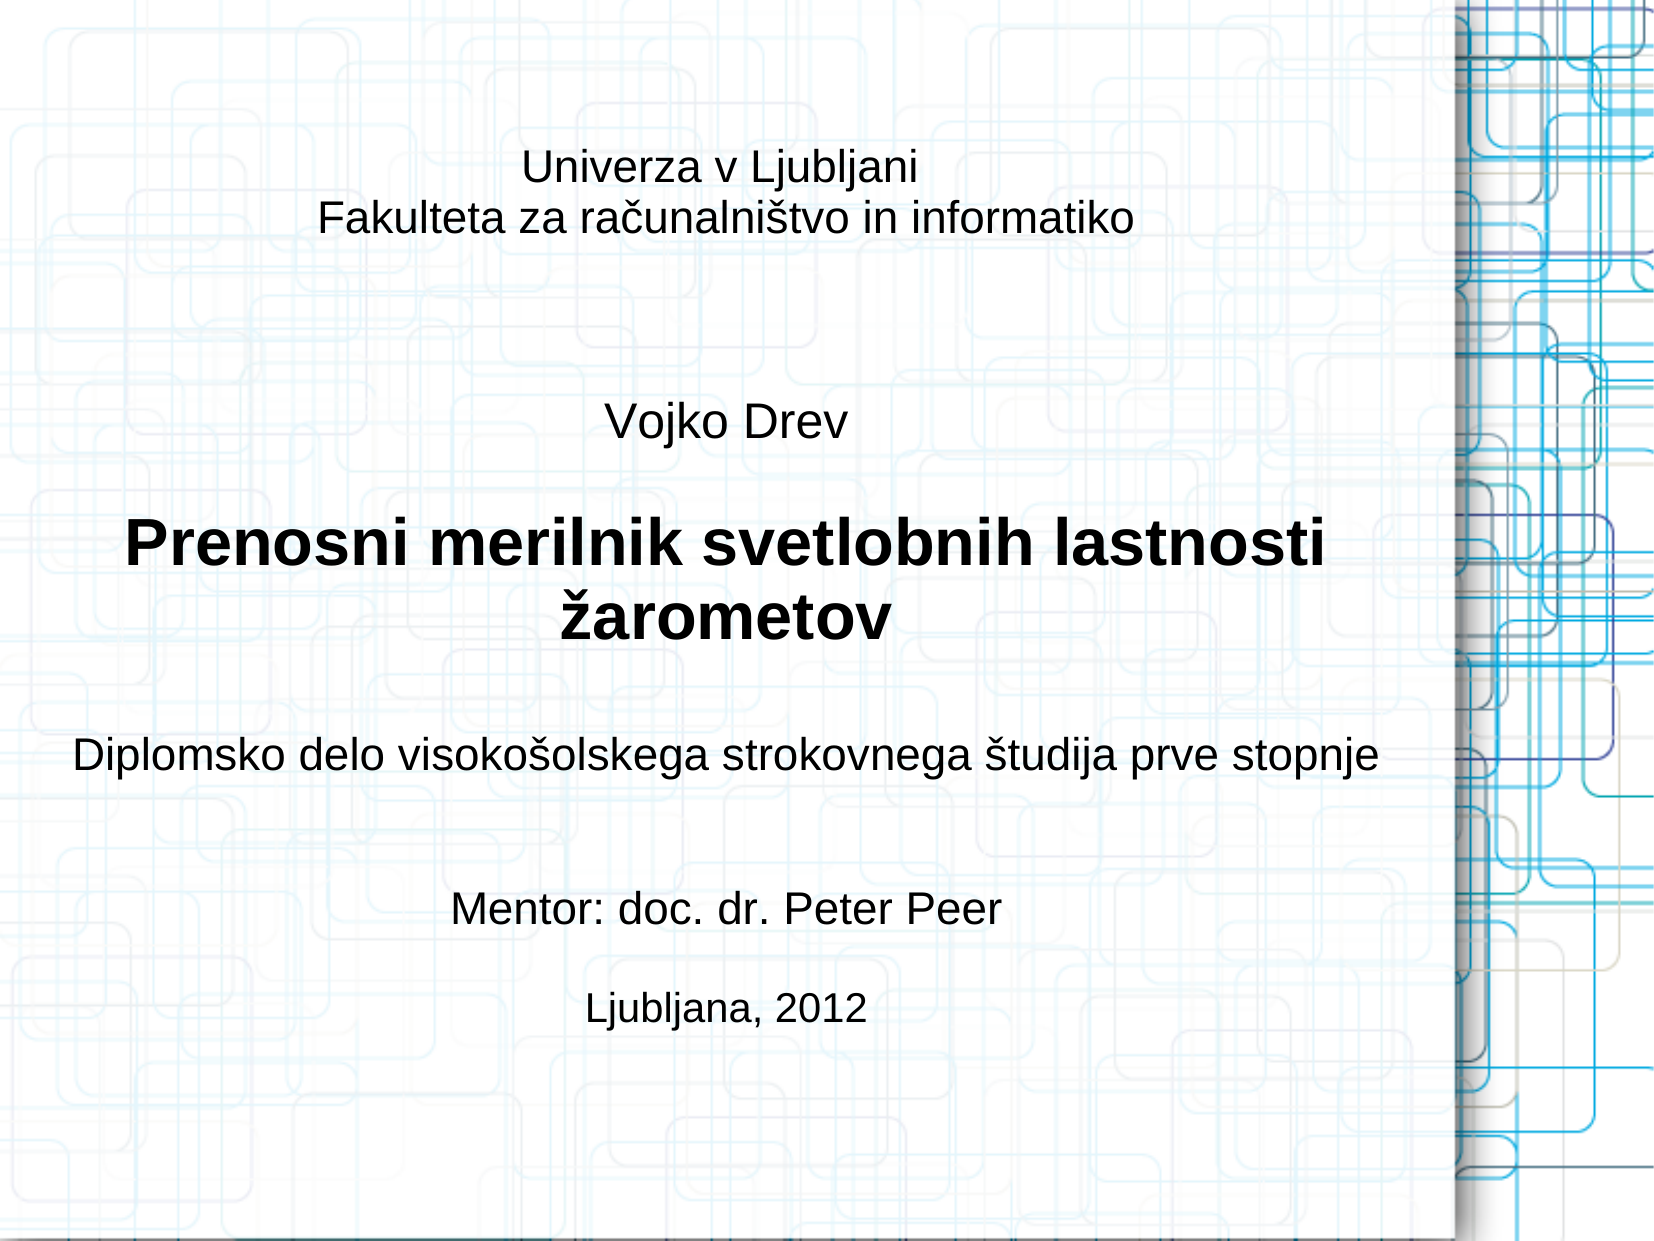

# Univerza v Ljubljani
Fakulteta za računalništvo in informatiko
Vojko Drev
Prenosni merilnik svetlobnih lastnosti žarometov
Diplomsko delo visokošolskega strokovnega študija prve stopnje
Mentor: doc. dr. Peter Peer
Ljubljana, 2012